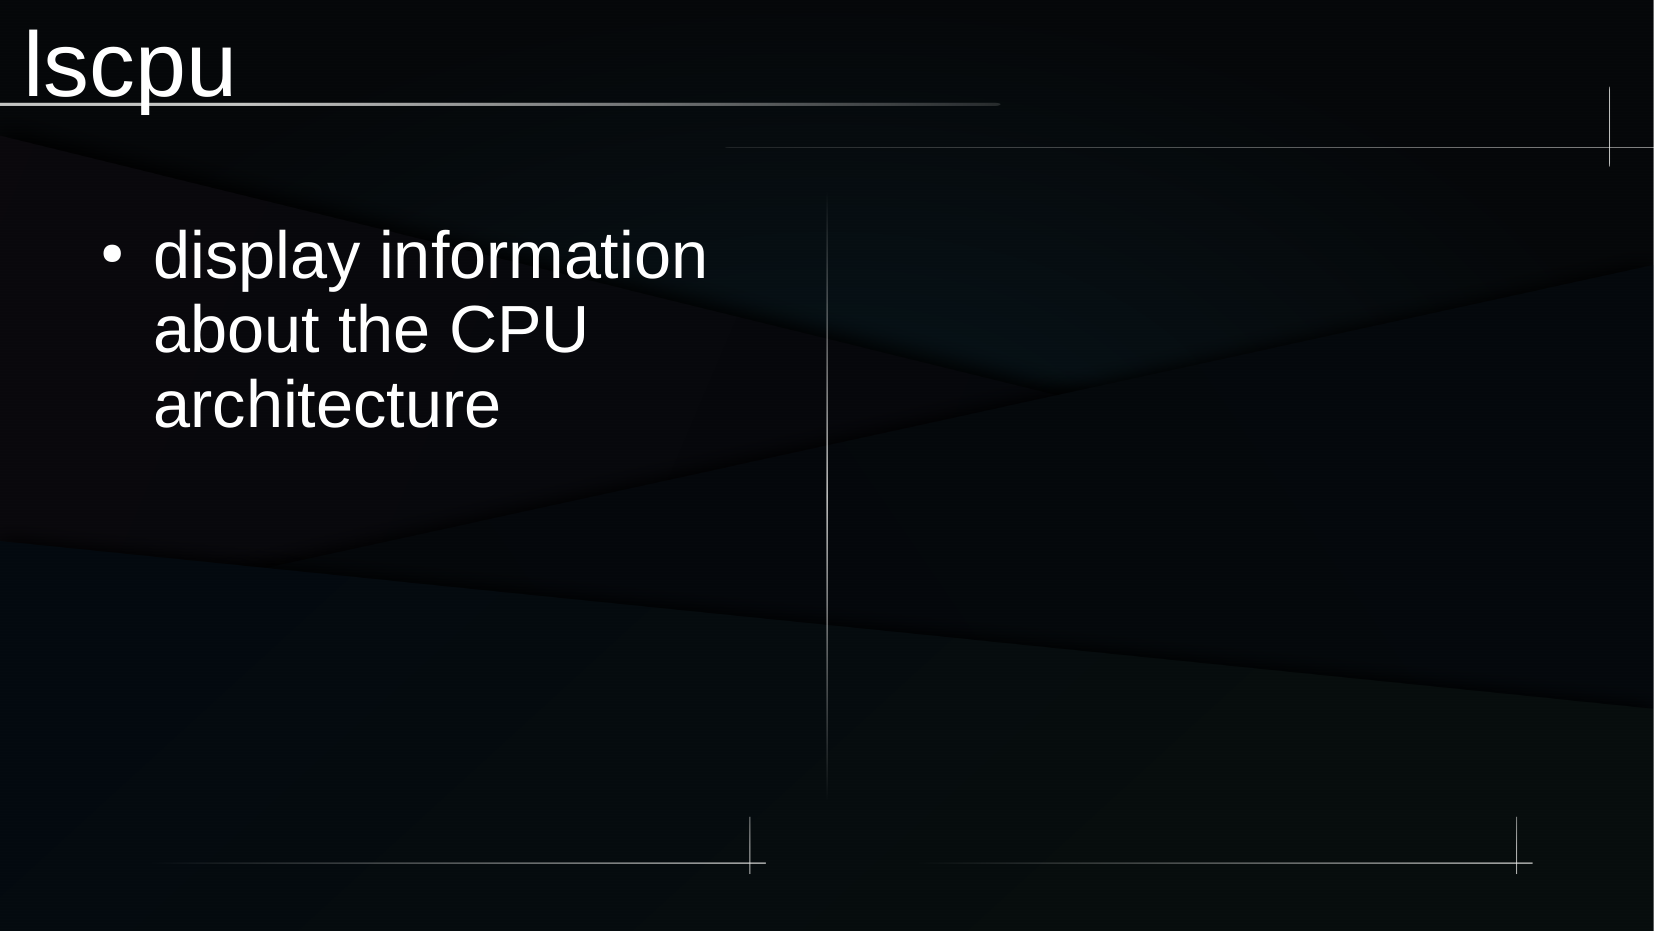

# lscpu
display information about the CPU architecture